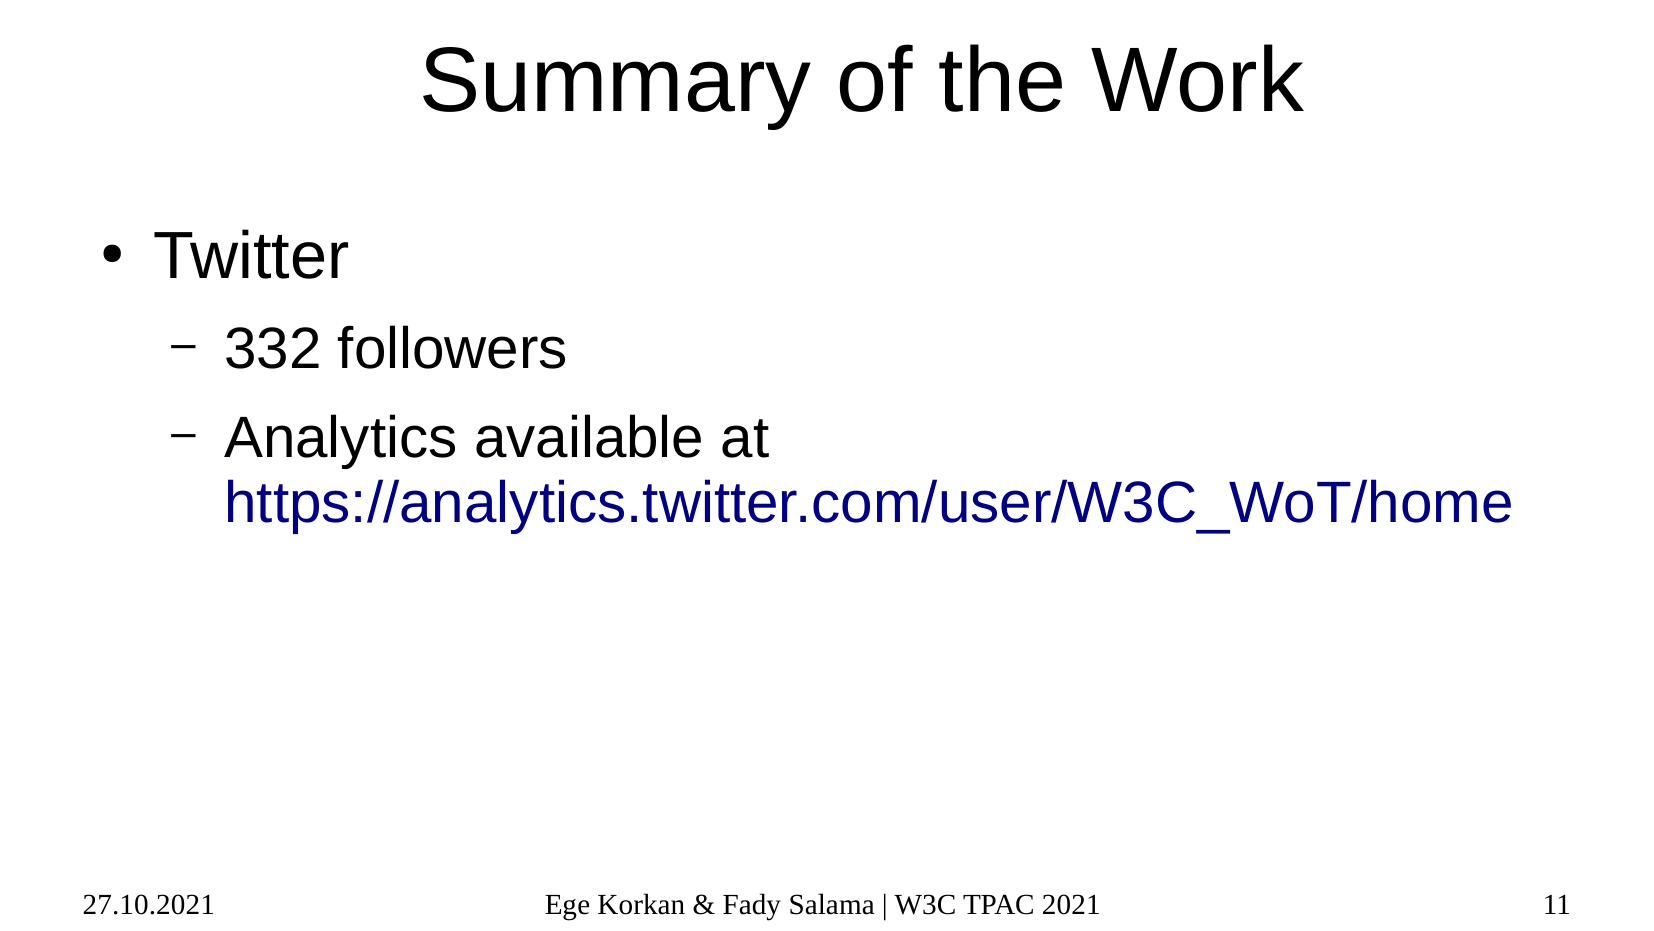

# Summary of the Work
Twitter
332 followers
Analytics available at https://analytics.twitter.com/user/W3C_WoT/home
27.10.2021
Ege Korkan & Fady Salama | W3C TPAC 2021
11